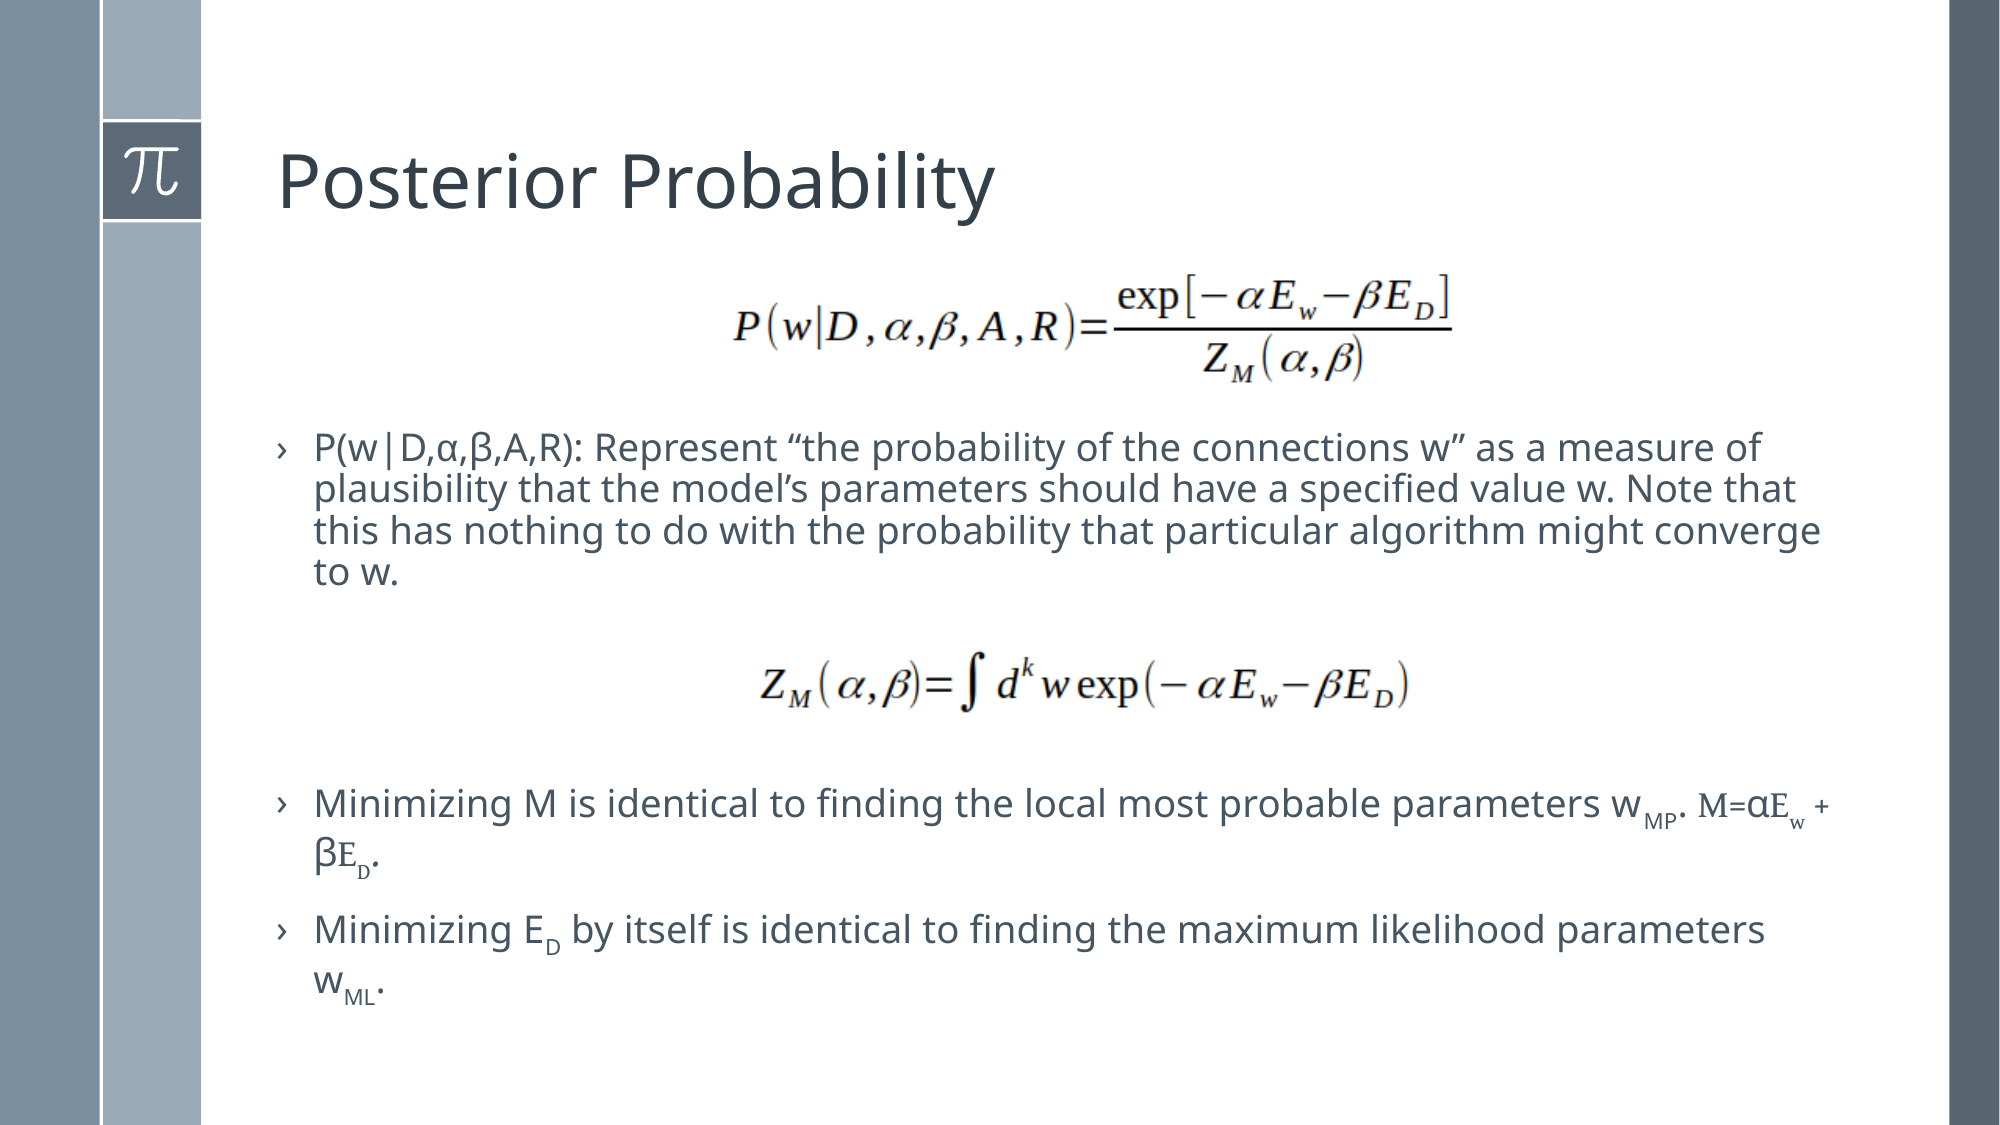

Posterior Probability
P(w|D,α,β,A,R): Represent “the probability of the connections w” as a measure of plausibility that the model’s parameters should have a specified value w. Note that this has nothing to do with the probability that particular algorithm might converge to w.
Minimizing M is identical to finding the local most probable parameters wMP. M=αEw + βED.
Minimizing ED by itself is identical to finding the maximum likelihood parameters wML.